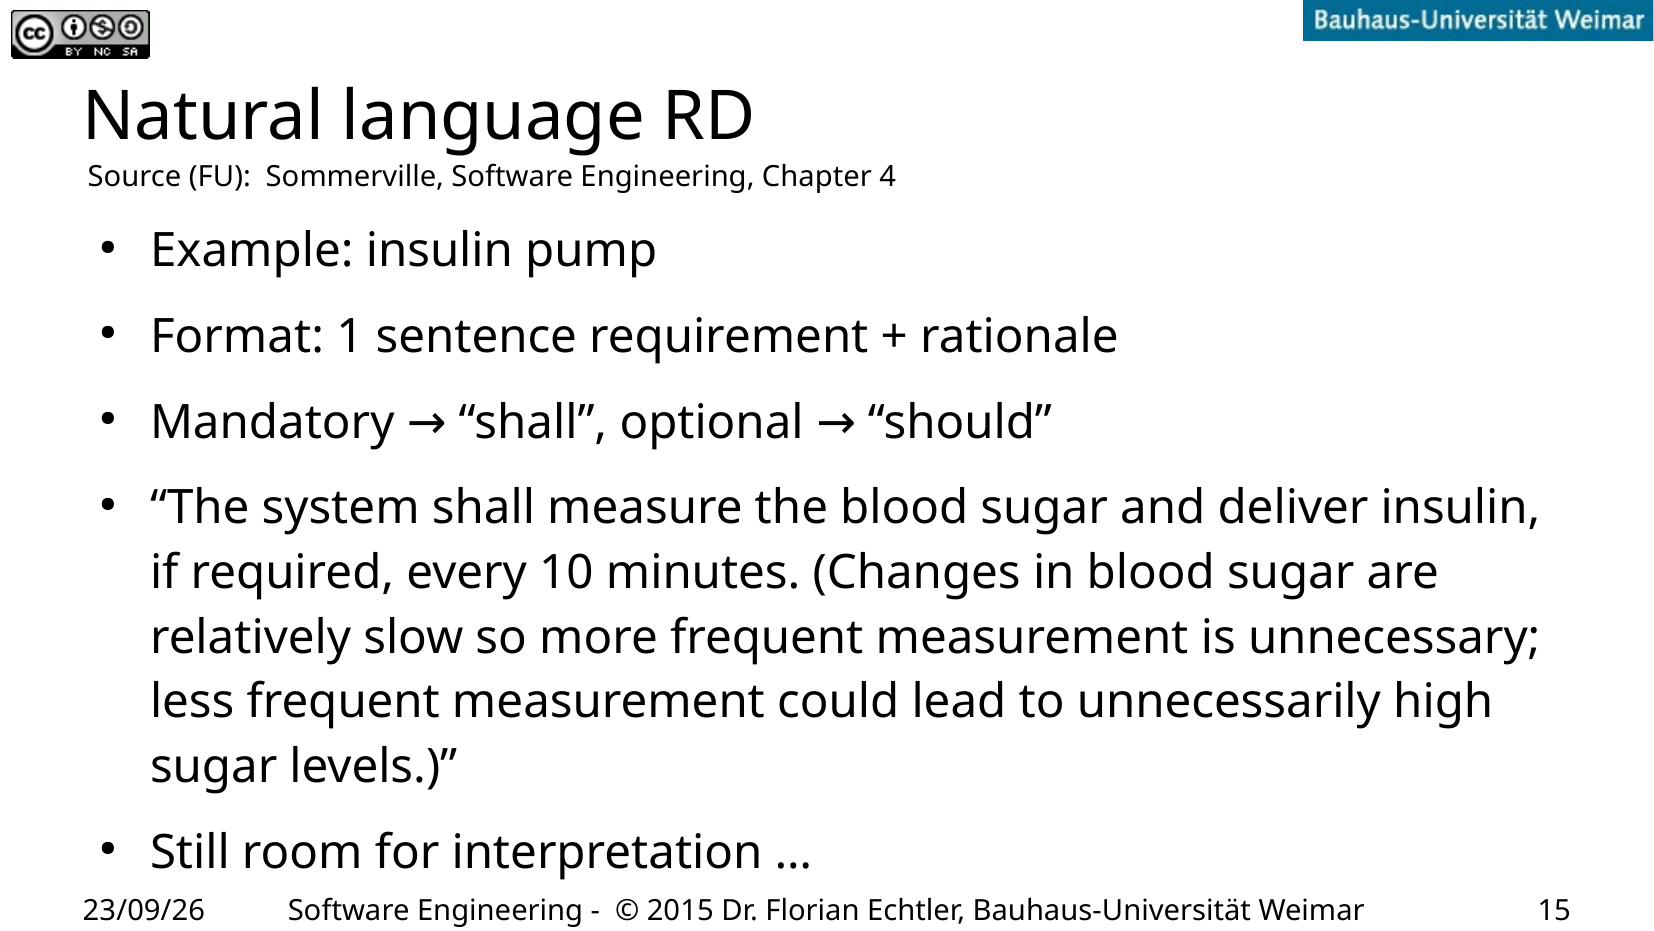

# Natural language RD
Source (FU): Sommerville, Software Engineering, Chapter 4
Example: insulin pump
Format: 1 sentence requirement + rationale
Mandatory → “shall”, optional → “should”
“The system shall measure the blood sugar and deliver insulin, if required, every 10 minutes. (Changes in blood sugar are relatively slow so more frequent measurement is unnecessary; less frequent measurement could lead to unnecessarily high sugar levels.)”
Still room for interpretation …
Software Engineering - © 2015 Dr. Florian Echtler, Bauhaus-Universität Weimar
15